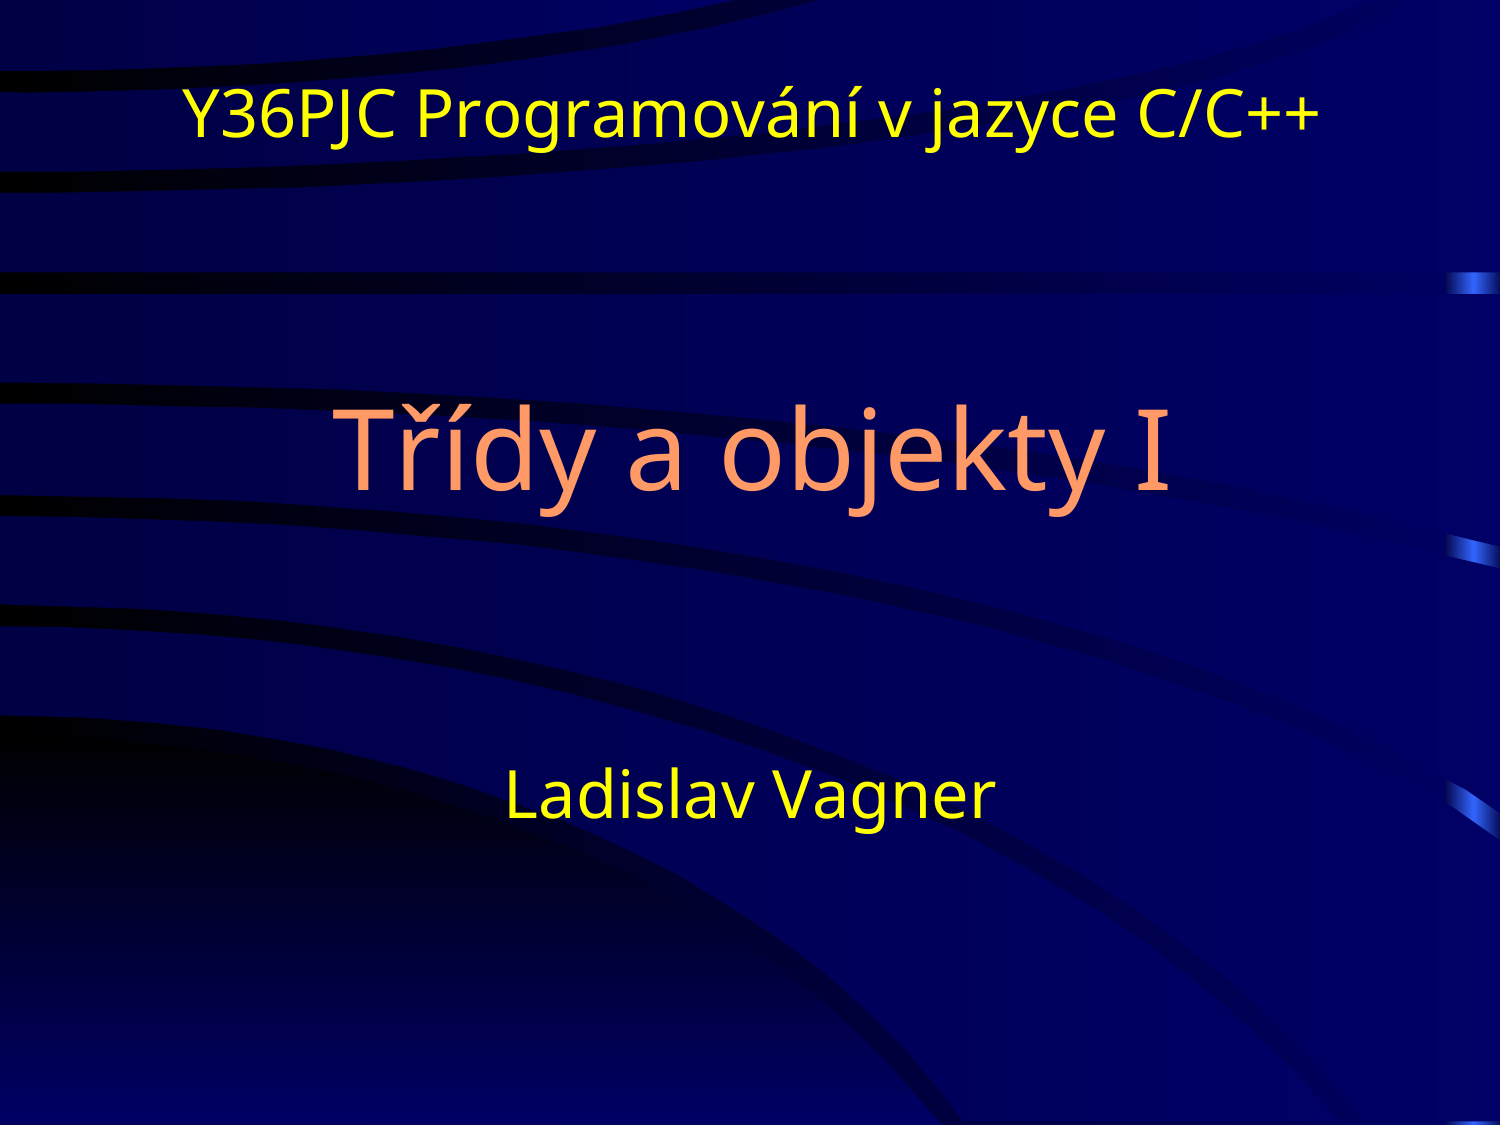

Y36PJC Programování v jazyce C/C++
Třídy a objekty I
Ladislav Vagner